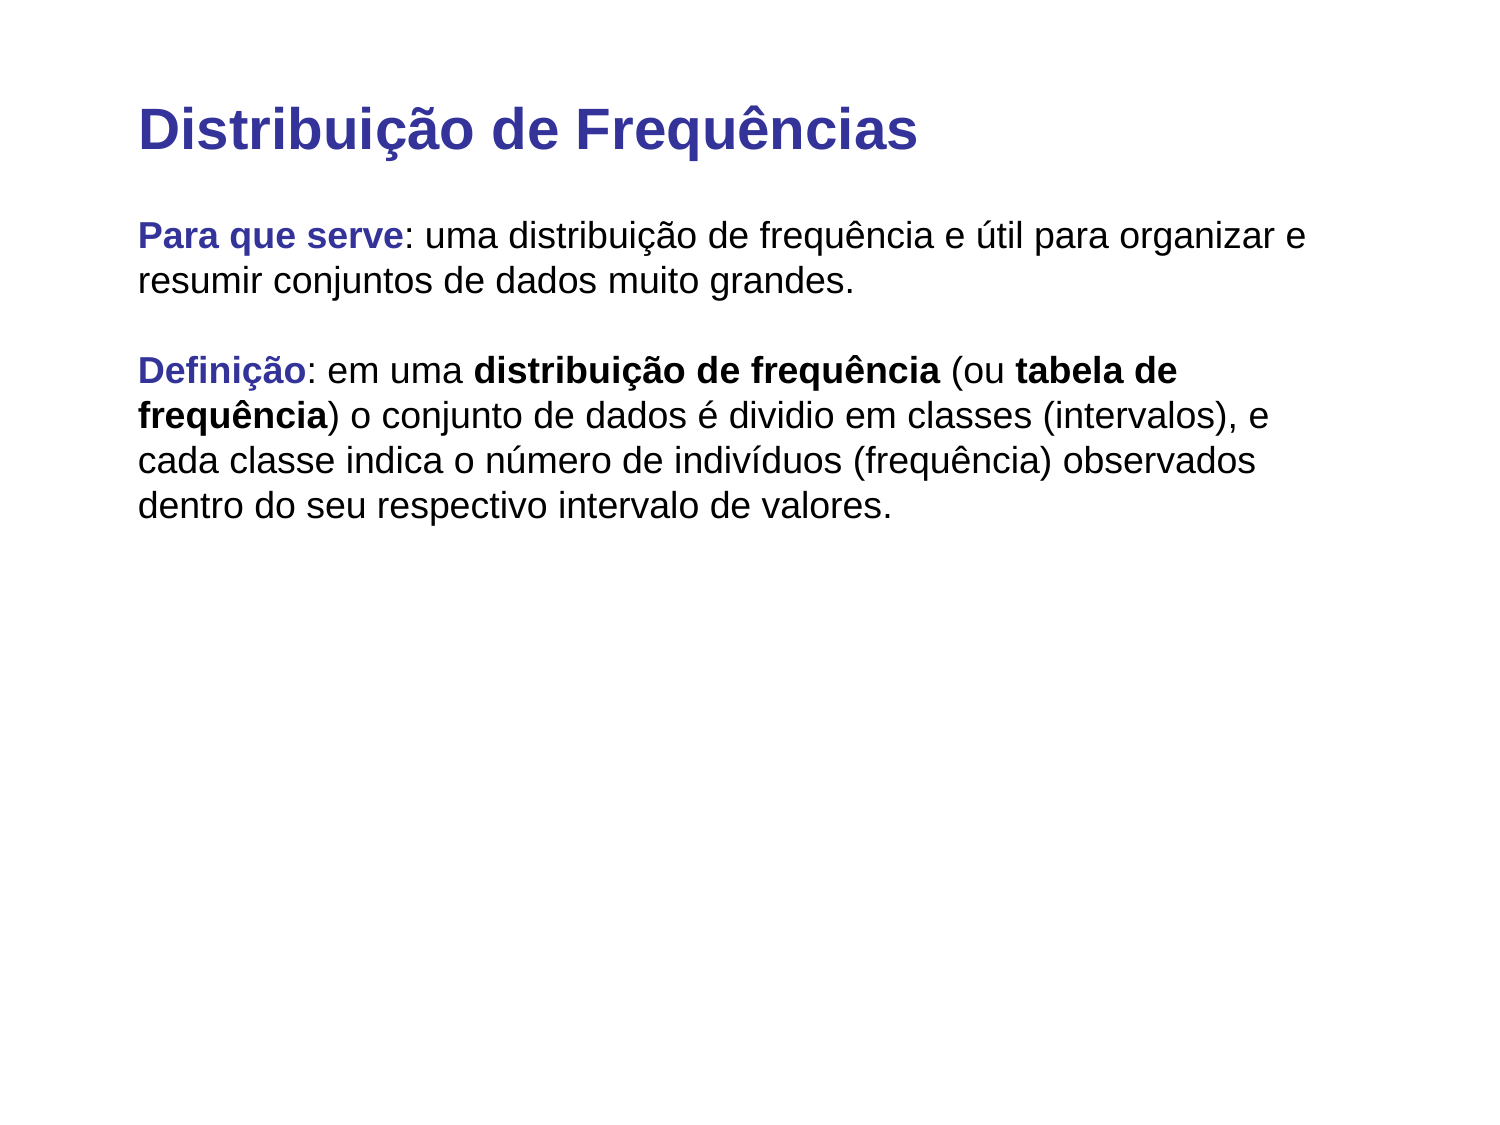

Distribuição de Frequências
Para que serve: uma distribuição de frequência e útil para organizar e resumir conjuntos de dados muito grandes.
Definição: em uma distribuição de frequência (ou tabela de frequência) o conjunto de dados é dividio em classes (intervalos), e cada classe indica o número de indivíduos (frequência) observados dentro do seu respectivo intervalo de valores.